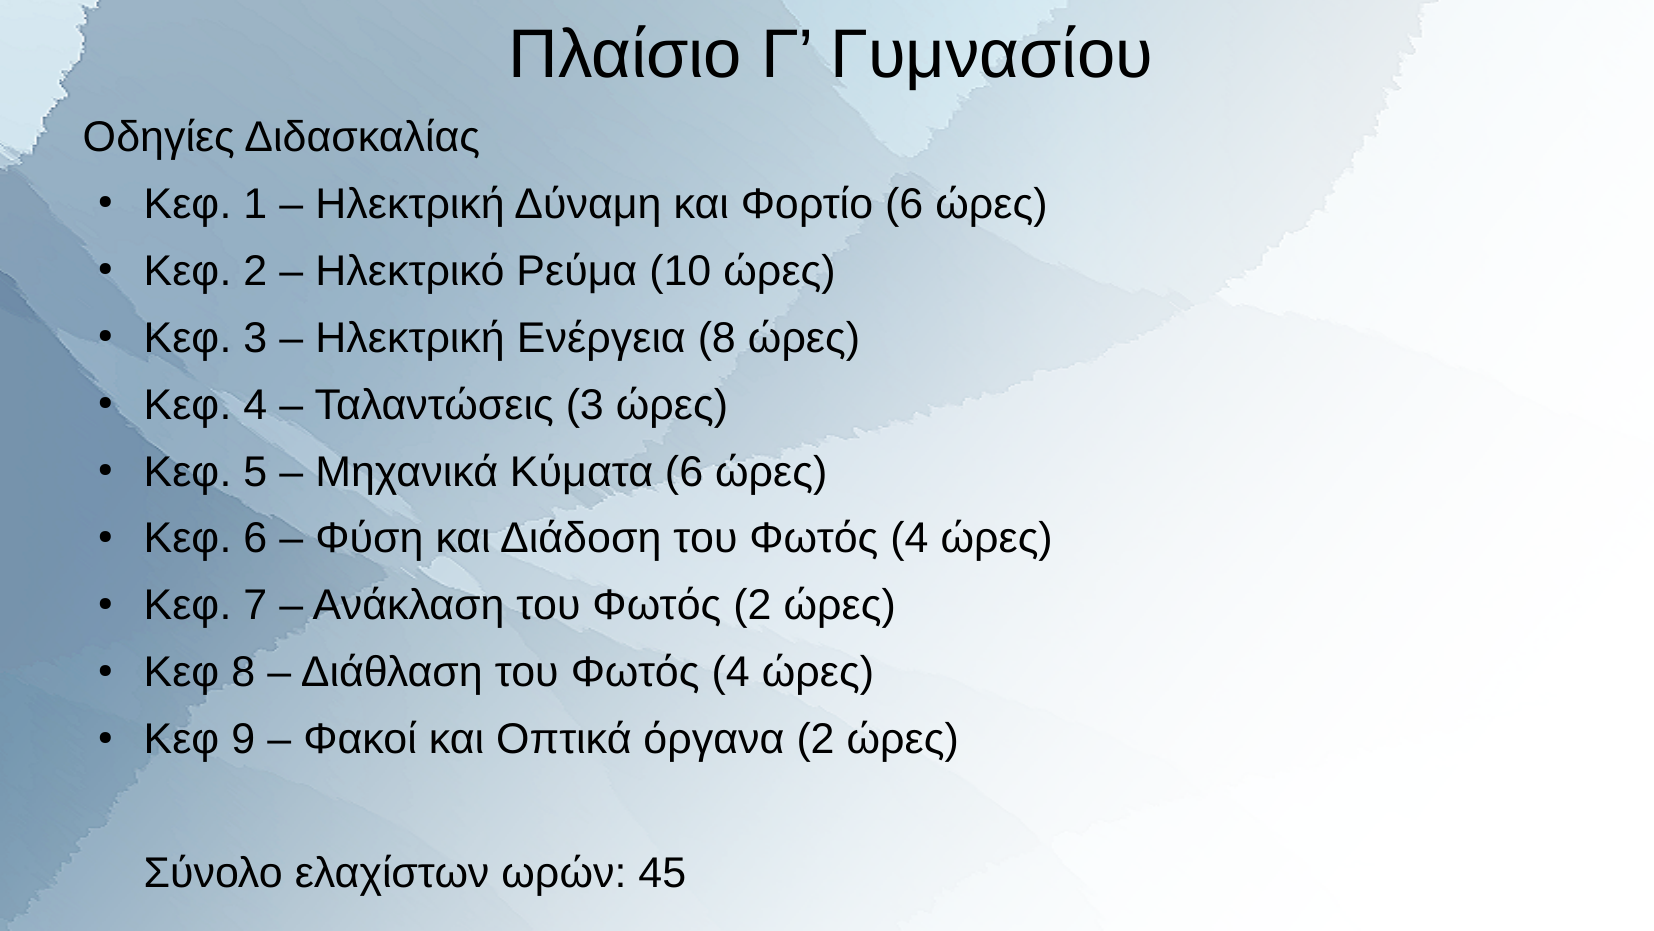

# Πλαίσιο Γ’ Γυμνασίου
Οδηγίες Διδασκαλίας
Κεφ. 1 – Ηλεκτρική Δύναμη και Φορτίο (6 ώρες)
Κεφ. 2 – Ηλεκτρικό Ρεύμα (10 ώρες)
Κεφ. 3 – Ηλεκτρική Ενέργεια (8 ώρες)
Κεφ. 4 – Ταλαντώσεις (3 ώρες)
Κεφ. 5 – Μηχανικά Κύματα (6 ώρες)
Κεφ. 6 – Φύση και Διάδοση του Φωτός (4 ώρες)
Κεφ. 7 – Ανάκλαση του Φωτός (2 ώρες)
Κεφ 8 – Διάθλαση του Φωτός (4 ώρες)
Κεφ 9 – Φακοί και Οπτικά όργανα (2 ώρες)
Σύνολο ελαχίστων ωρών: 45